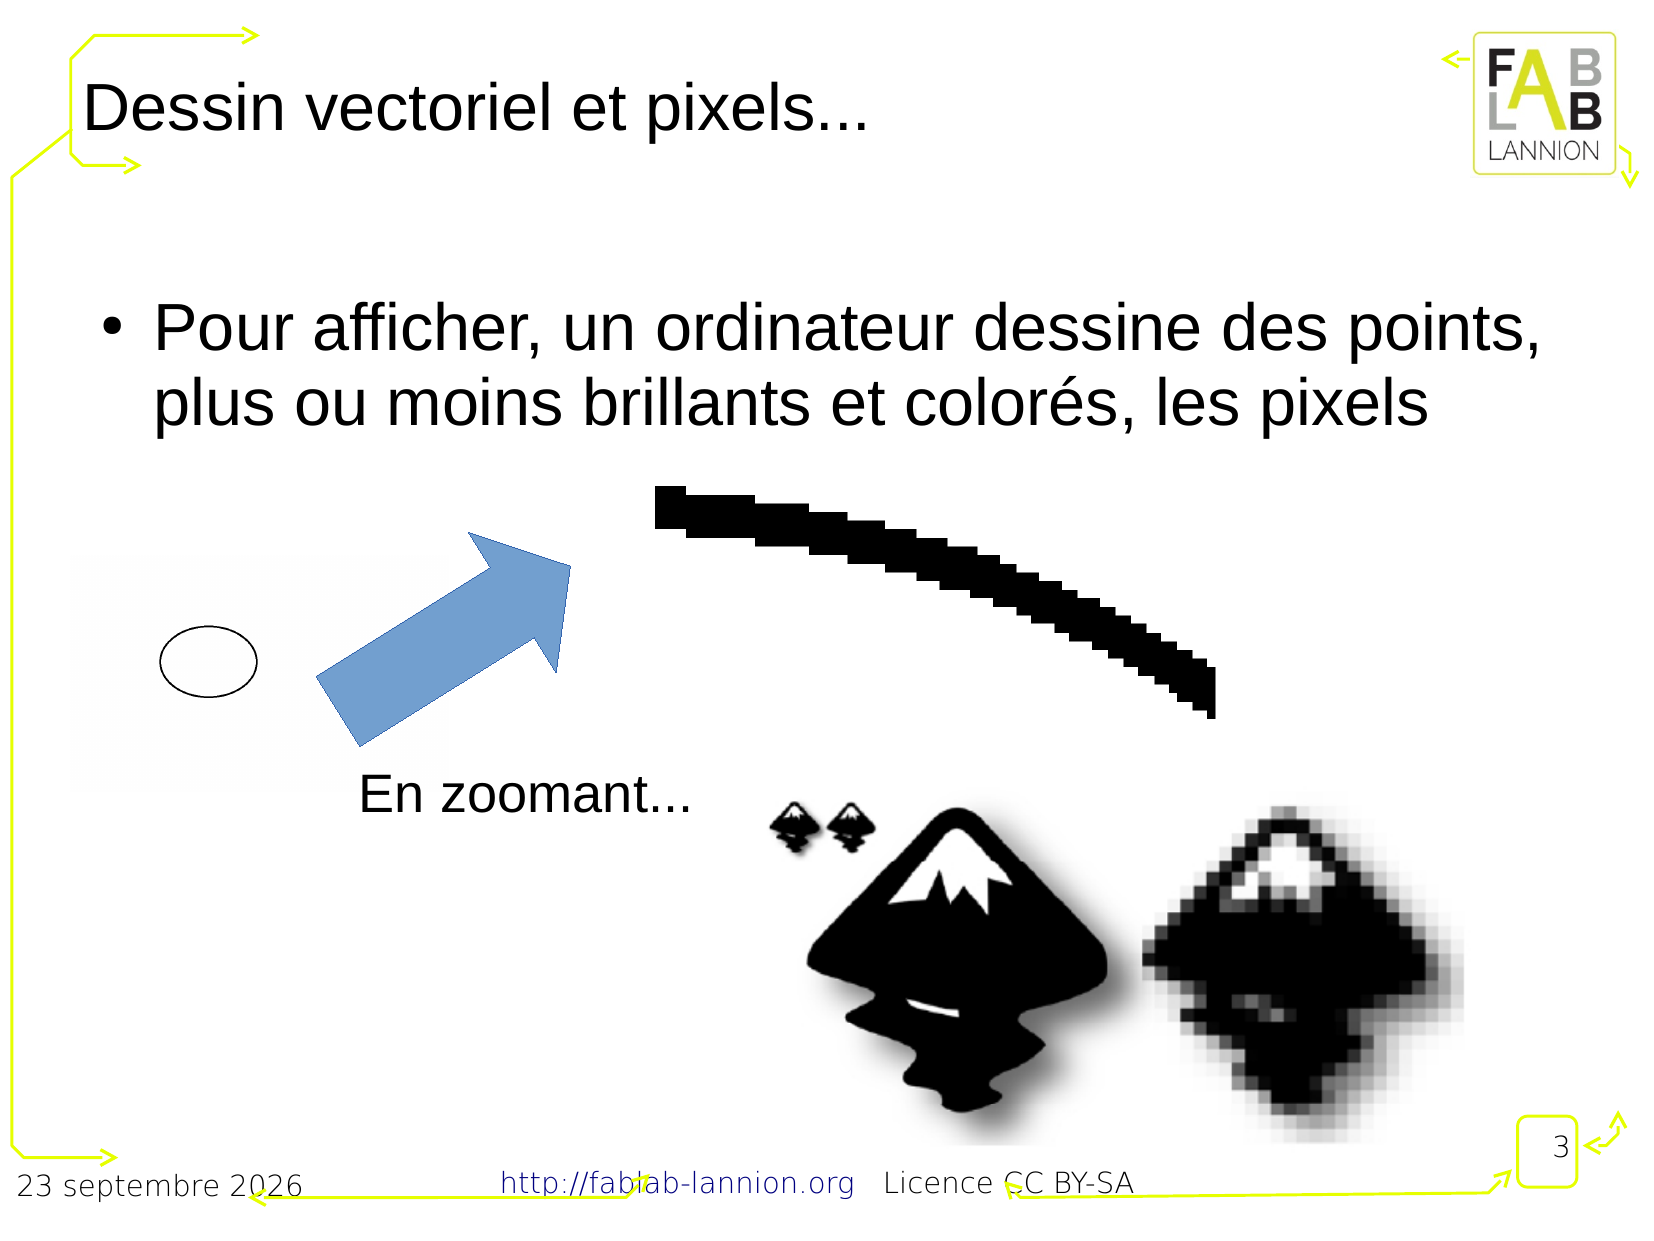

# Dessin vectoriel et pixels...
Pour afficher, un ordinateur dessine des points, plus ou moins brillants et colorés, les pixels
En zoomant...
3